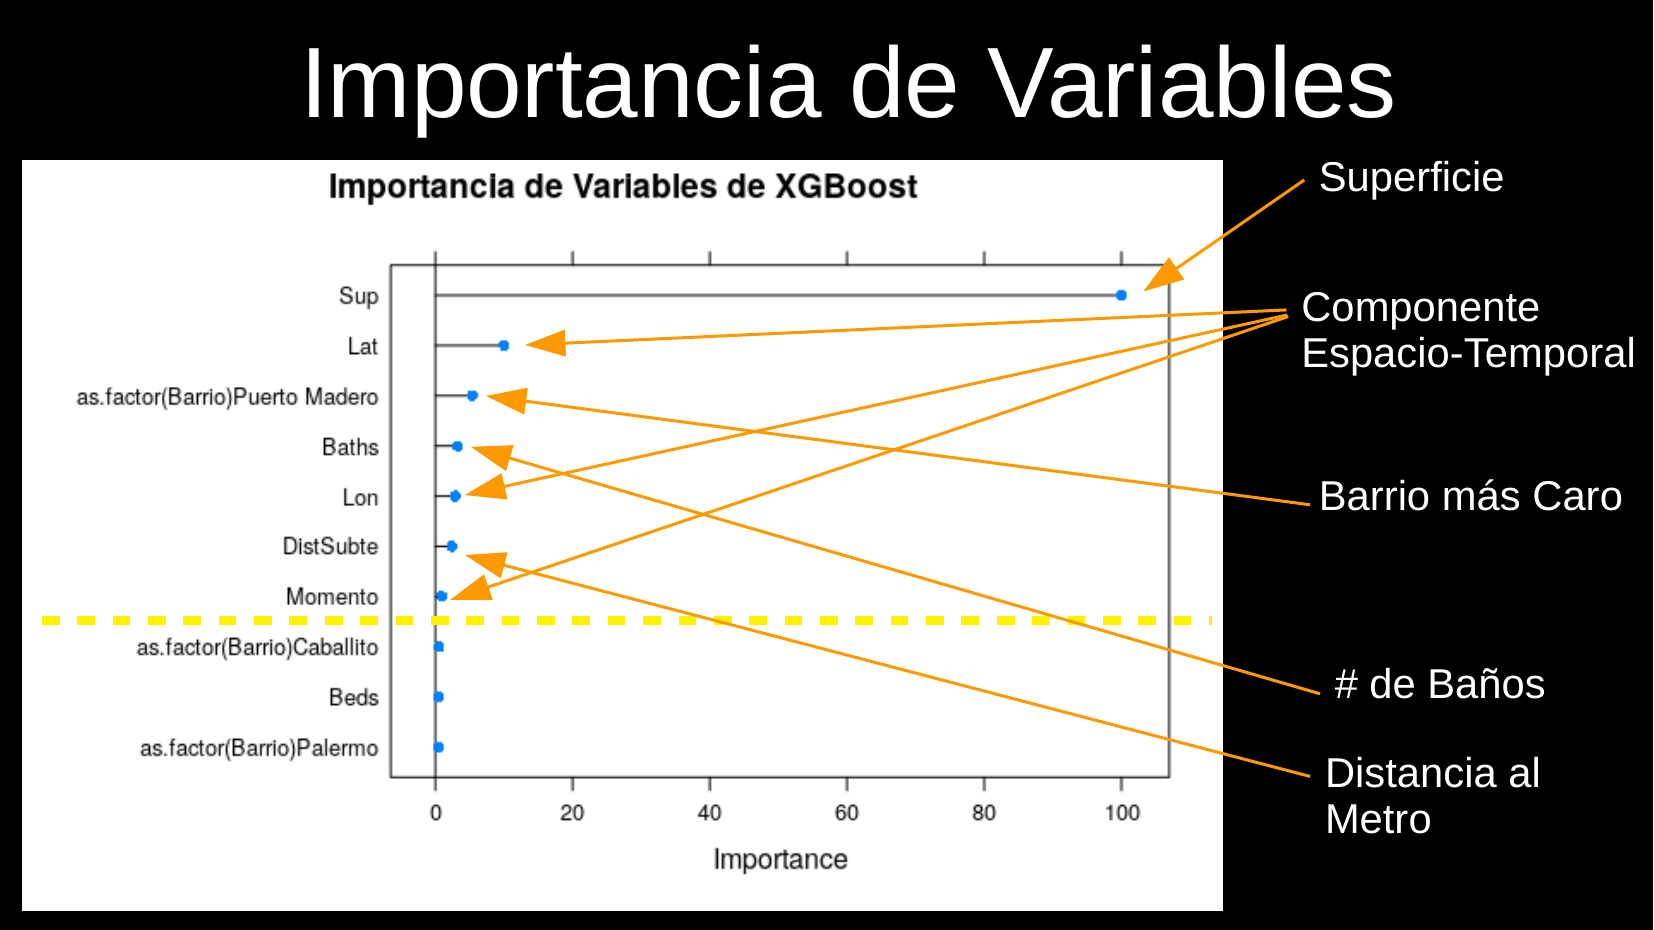

Importancia de Variables
Superficie
Componente Espacio-Temporal
Barrio más Caro
# de Baños
Distancia al Metro